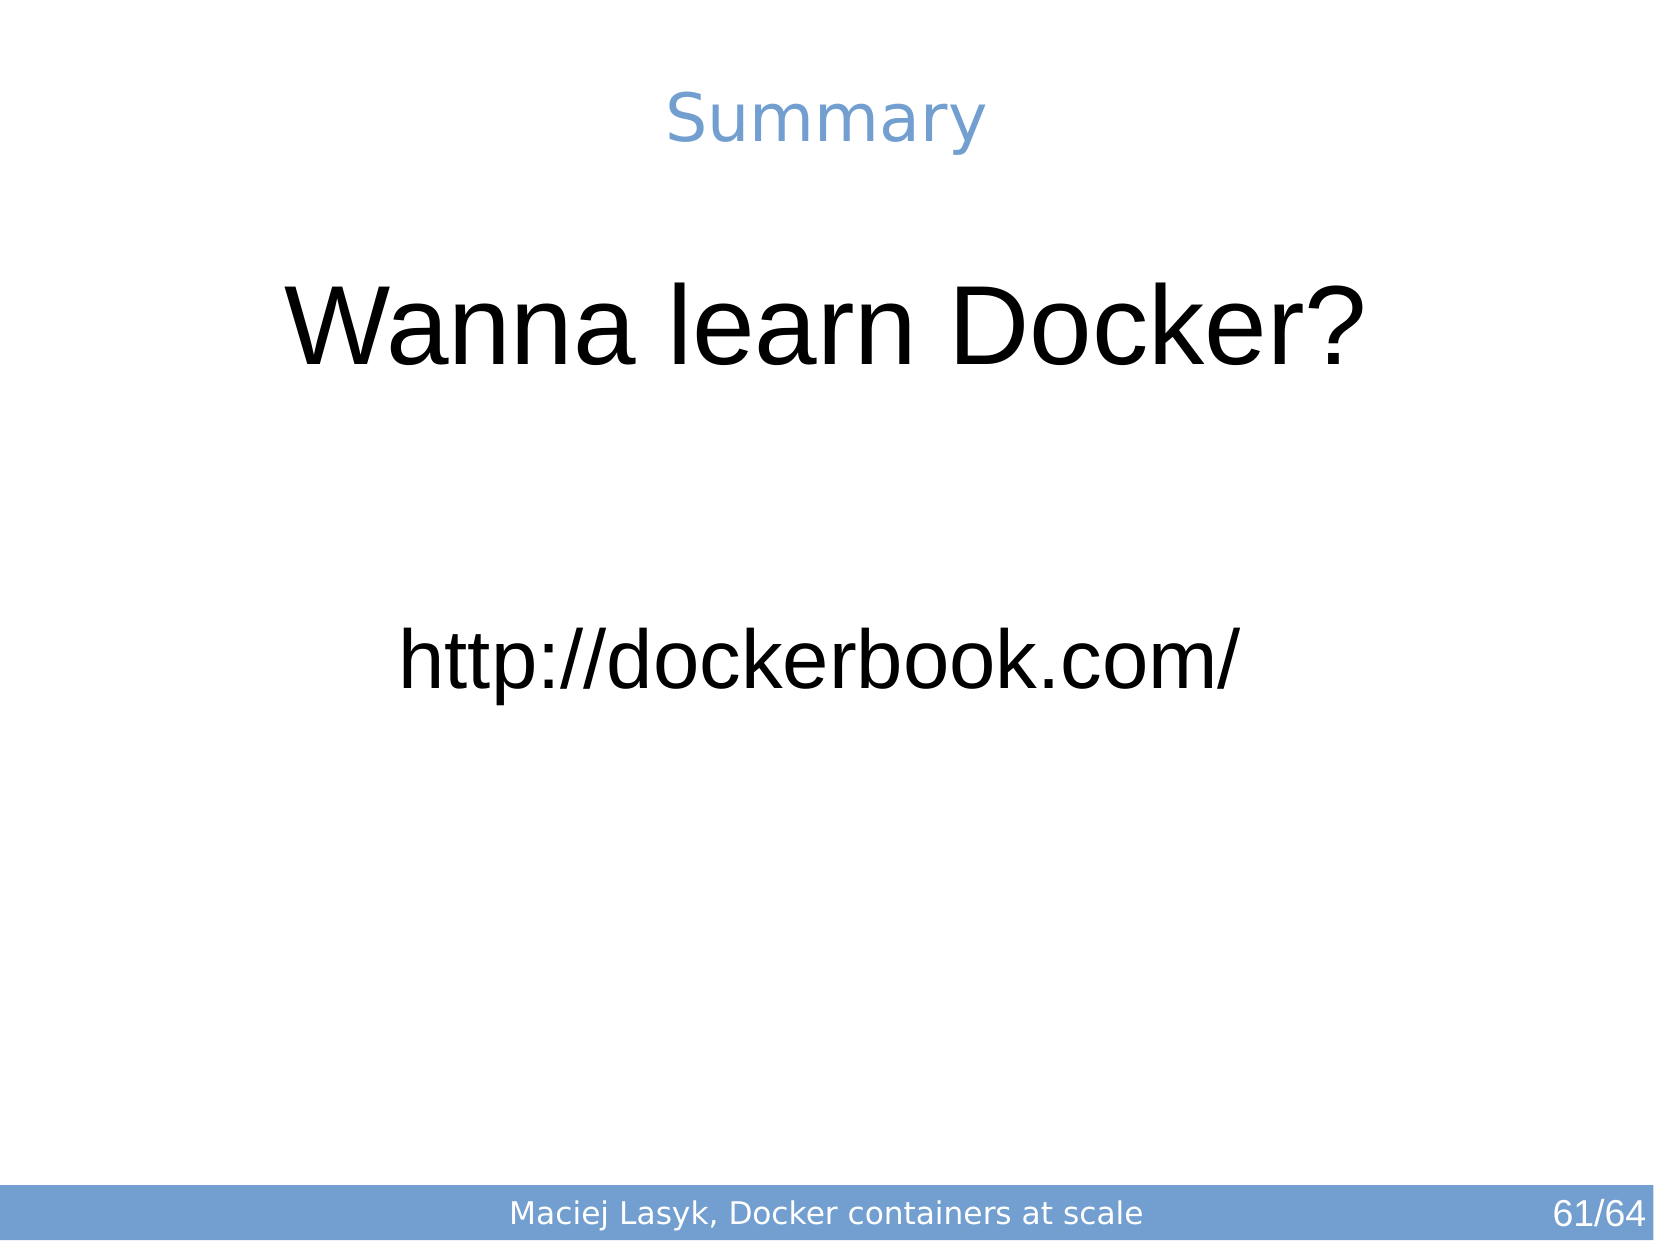

Summary
Wanna learn Docker?
http://dockerbook.com/
 61/64
Maciej Lasyk, Docker containers at scale